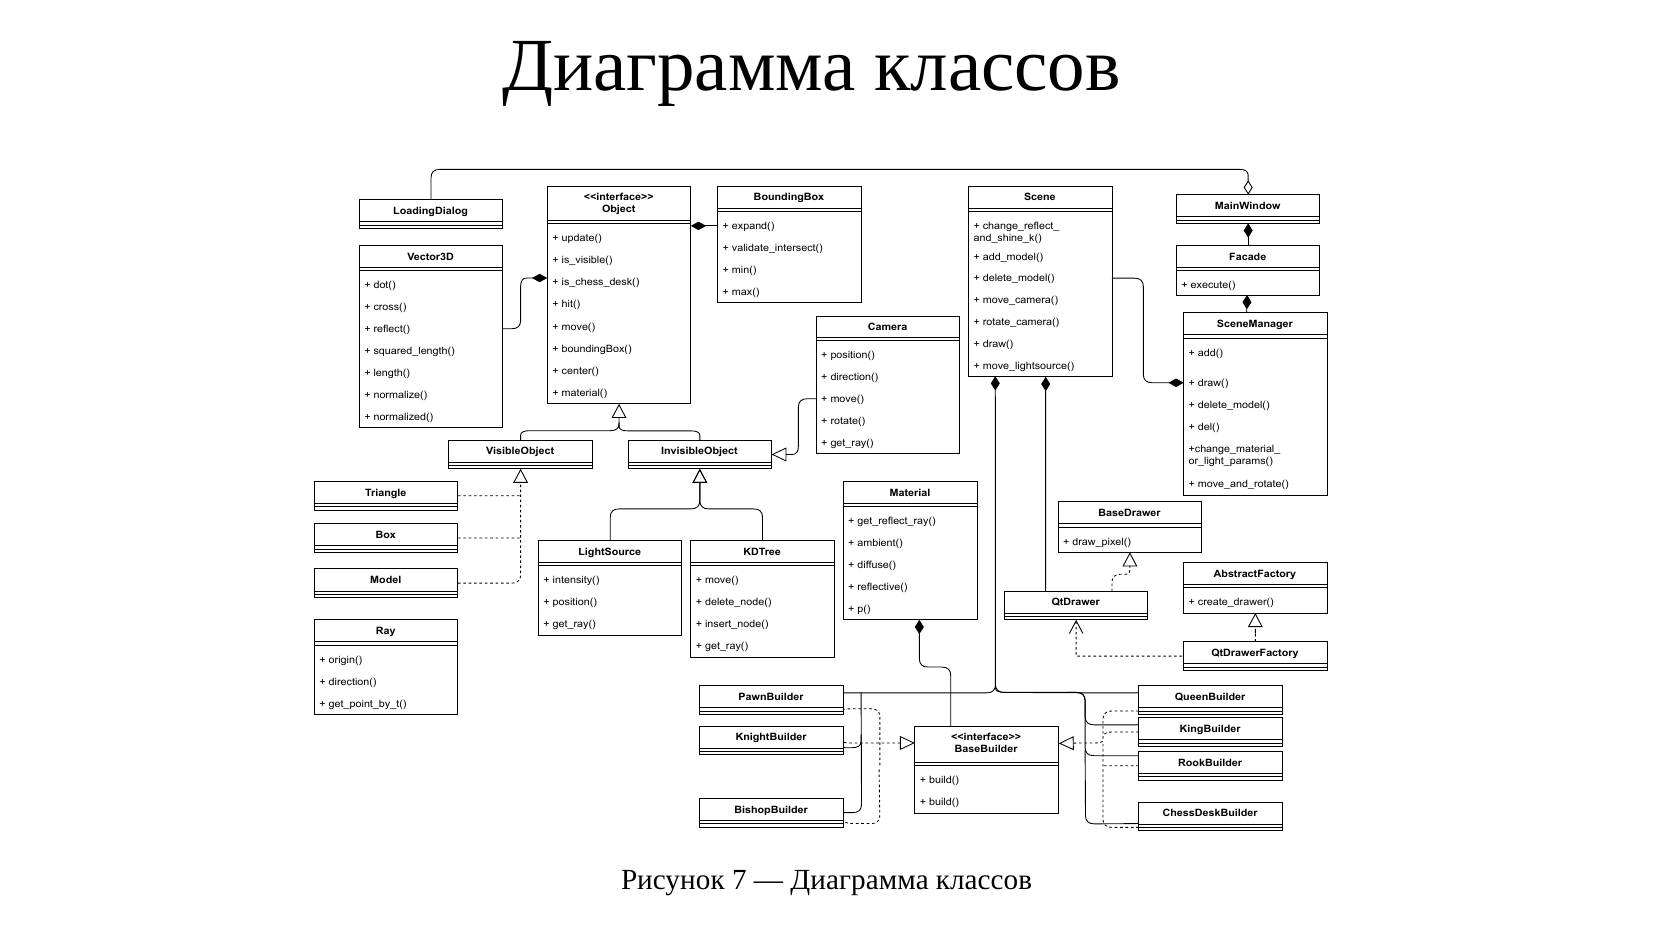

# Диаграмма классов
Рисунок 7 — Диаграмма классов